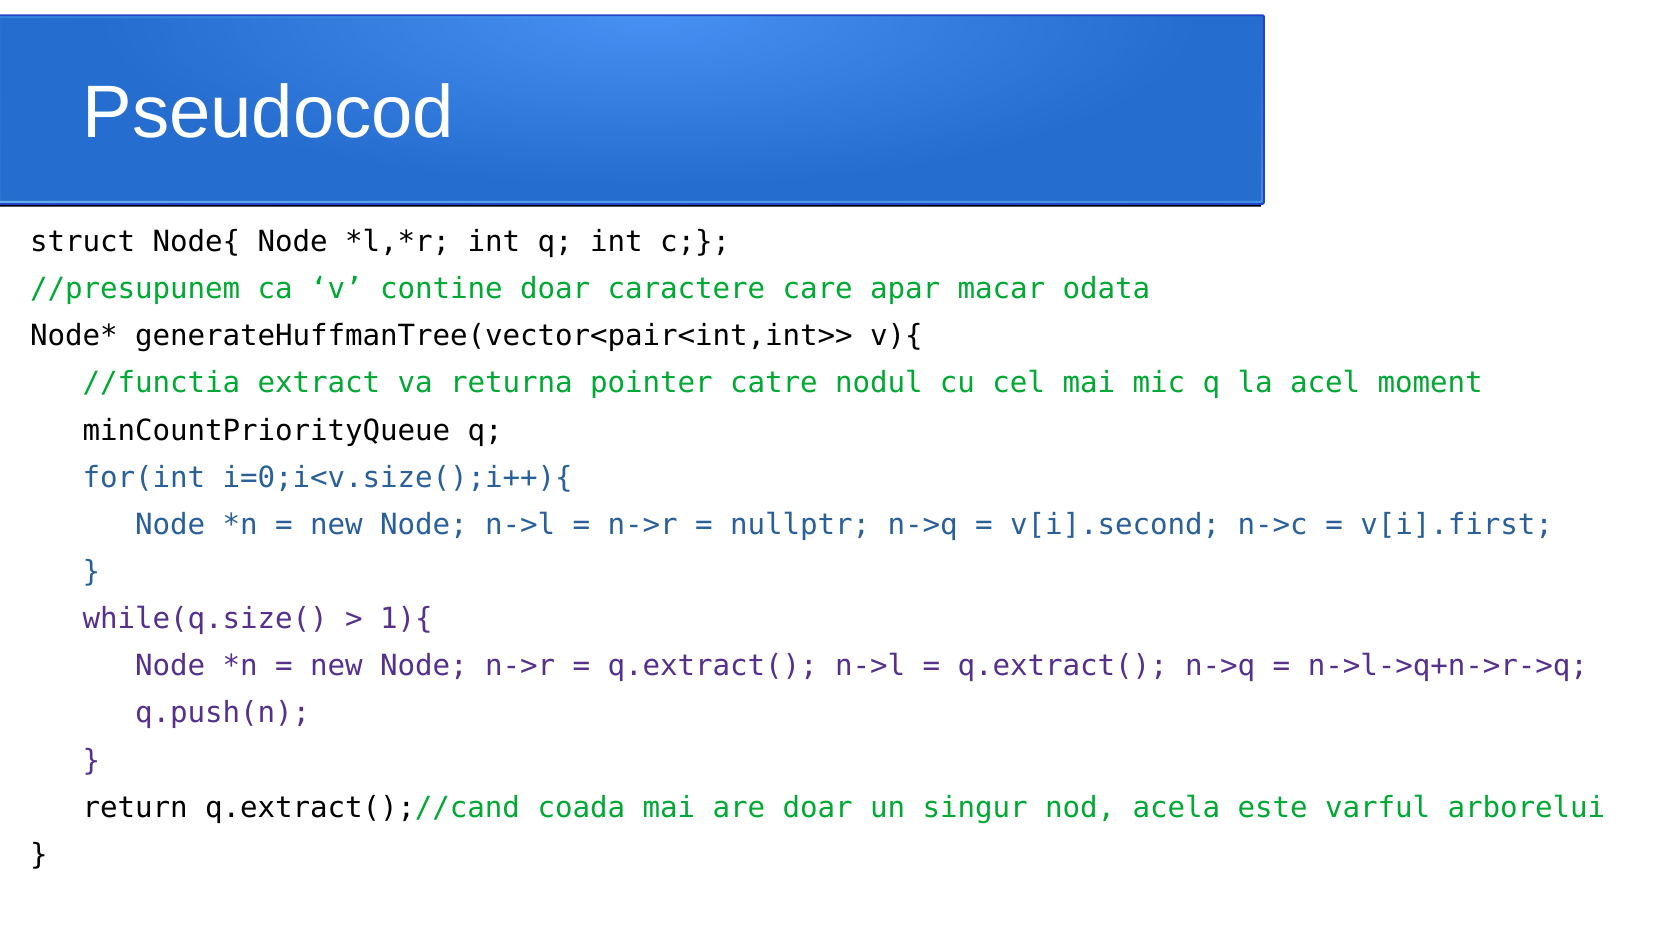

# Pseudocod
struct Node{ Node *l,*r; int q; int c;};
//presupunem ca ‘v’ contine doar caractere care apar macar odata
Node* generateHuffmanTree(vector<pair<int,int>> v){
 //functia extract va returna pointer catre nodul cu cel mai mic q la acel moment
 minCountPriorityQueue q;
 for(int i=0;i<v.size();i++){
 Node *n = new Node; n->l = n->r = nullptr; n->q = v[i].second; n->c = v[i].first;
 }
 while(q.size() > 1){
 Node *n = new Node; n->r = q.extract(); n->l = q.extract(); n->q = n->l->q+n->r->q;
 q.push(n);
 }
 return q.extract();//cand coada mai are doar un singur nod, acela este varful arborelui
}